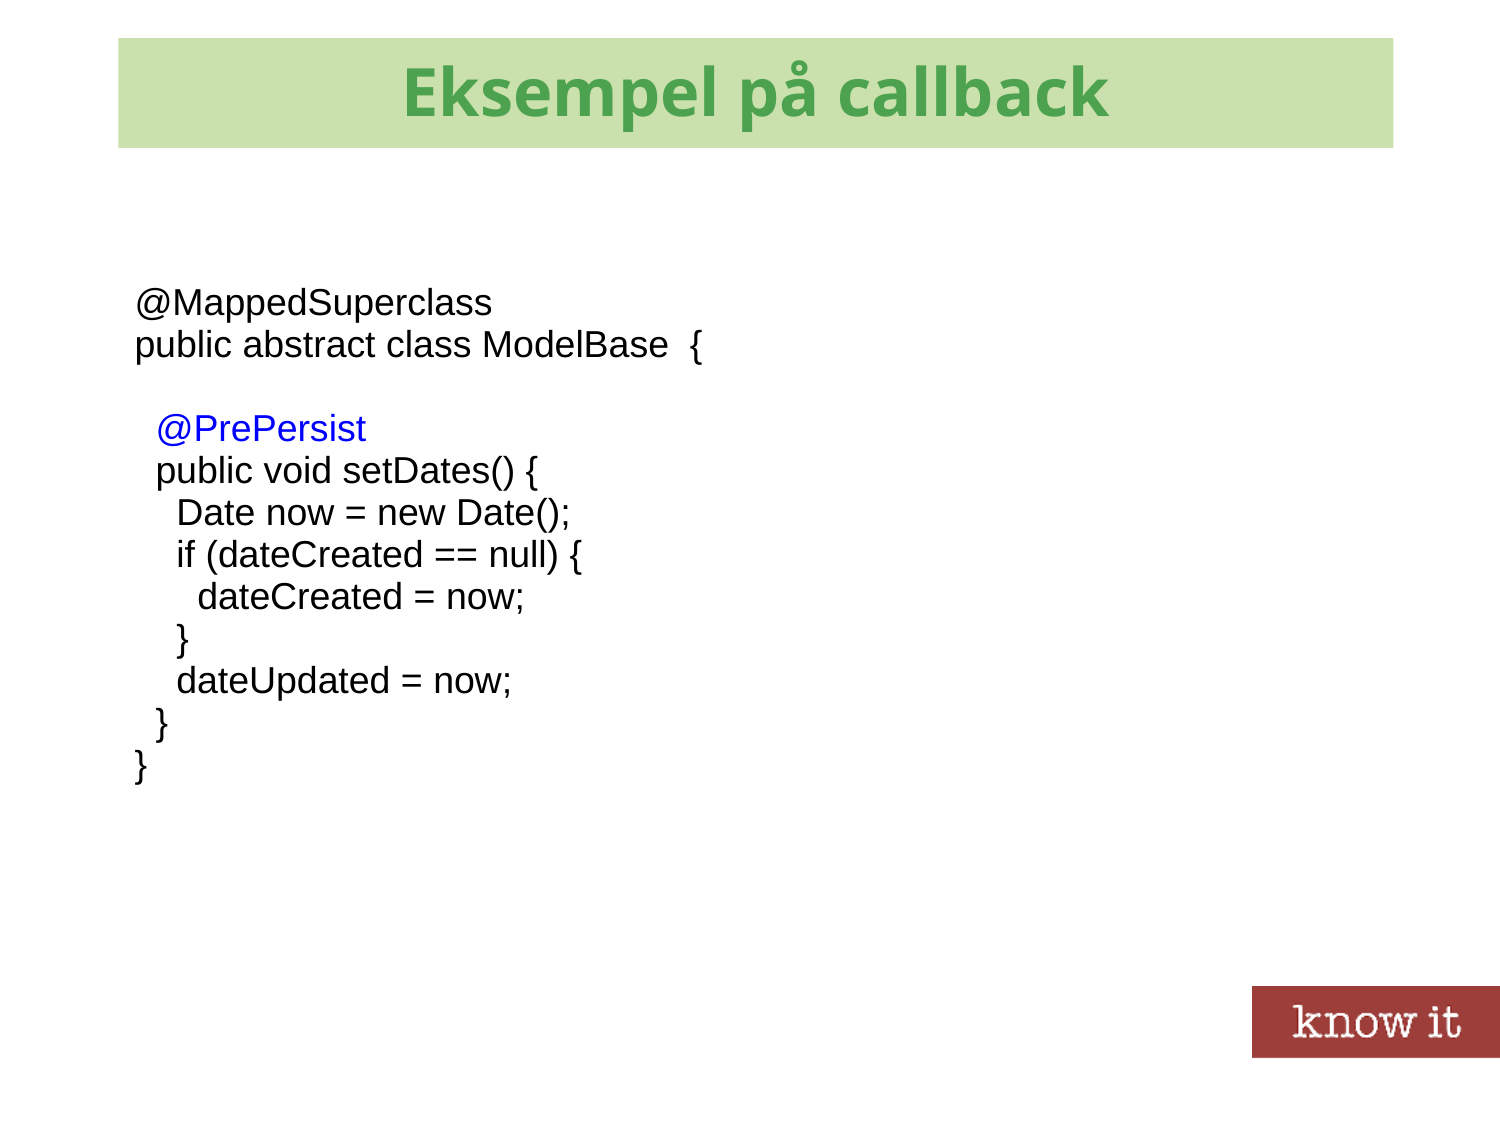

Eksempel på callback
@MappedSuperclass
public abstract class ModelBase {
 @PrePersist
 public void setDates() {
 Date now = new Date();
 if (dateCreated == null) {
 dateCreated = now;
 }
 dateUpdated = now;
 }
}